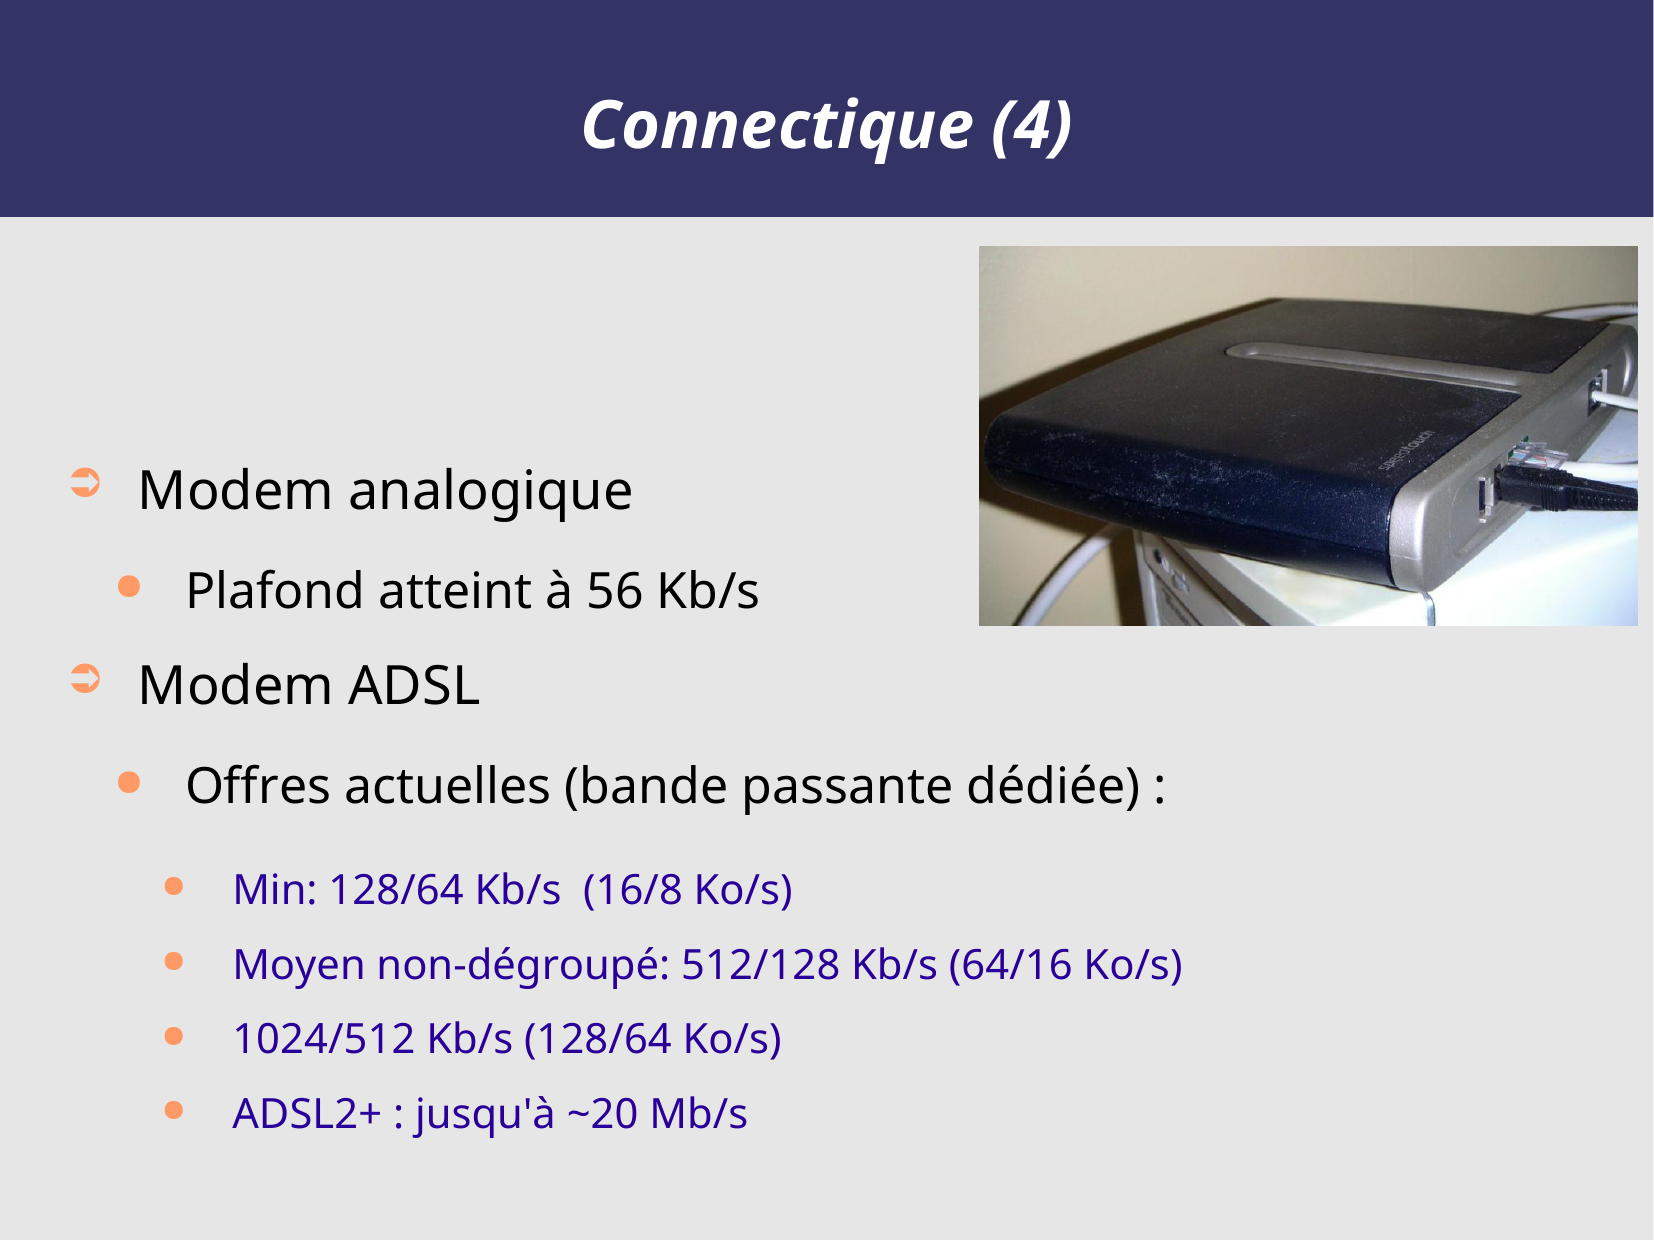

# Connectique (4)
Modem analogique
Plafond atteint à 56 Kb/s
Modem ADSL
Offres actuelles (bande passante dédiée) :
Min: 128/64 Kb/s (16/8 Ko/s)
Moyen non-dégroupé: 512/128 Kb/s (64/16 Ko/s)
1024/512 Kb/s (128/64 Ko/s)
ADSL2+ : jusqu'à ~20 Mb/s